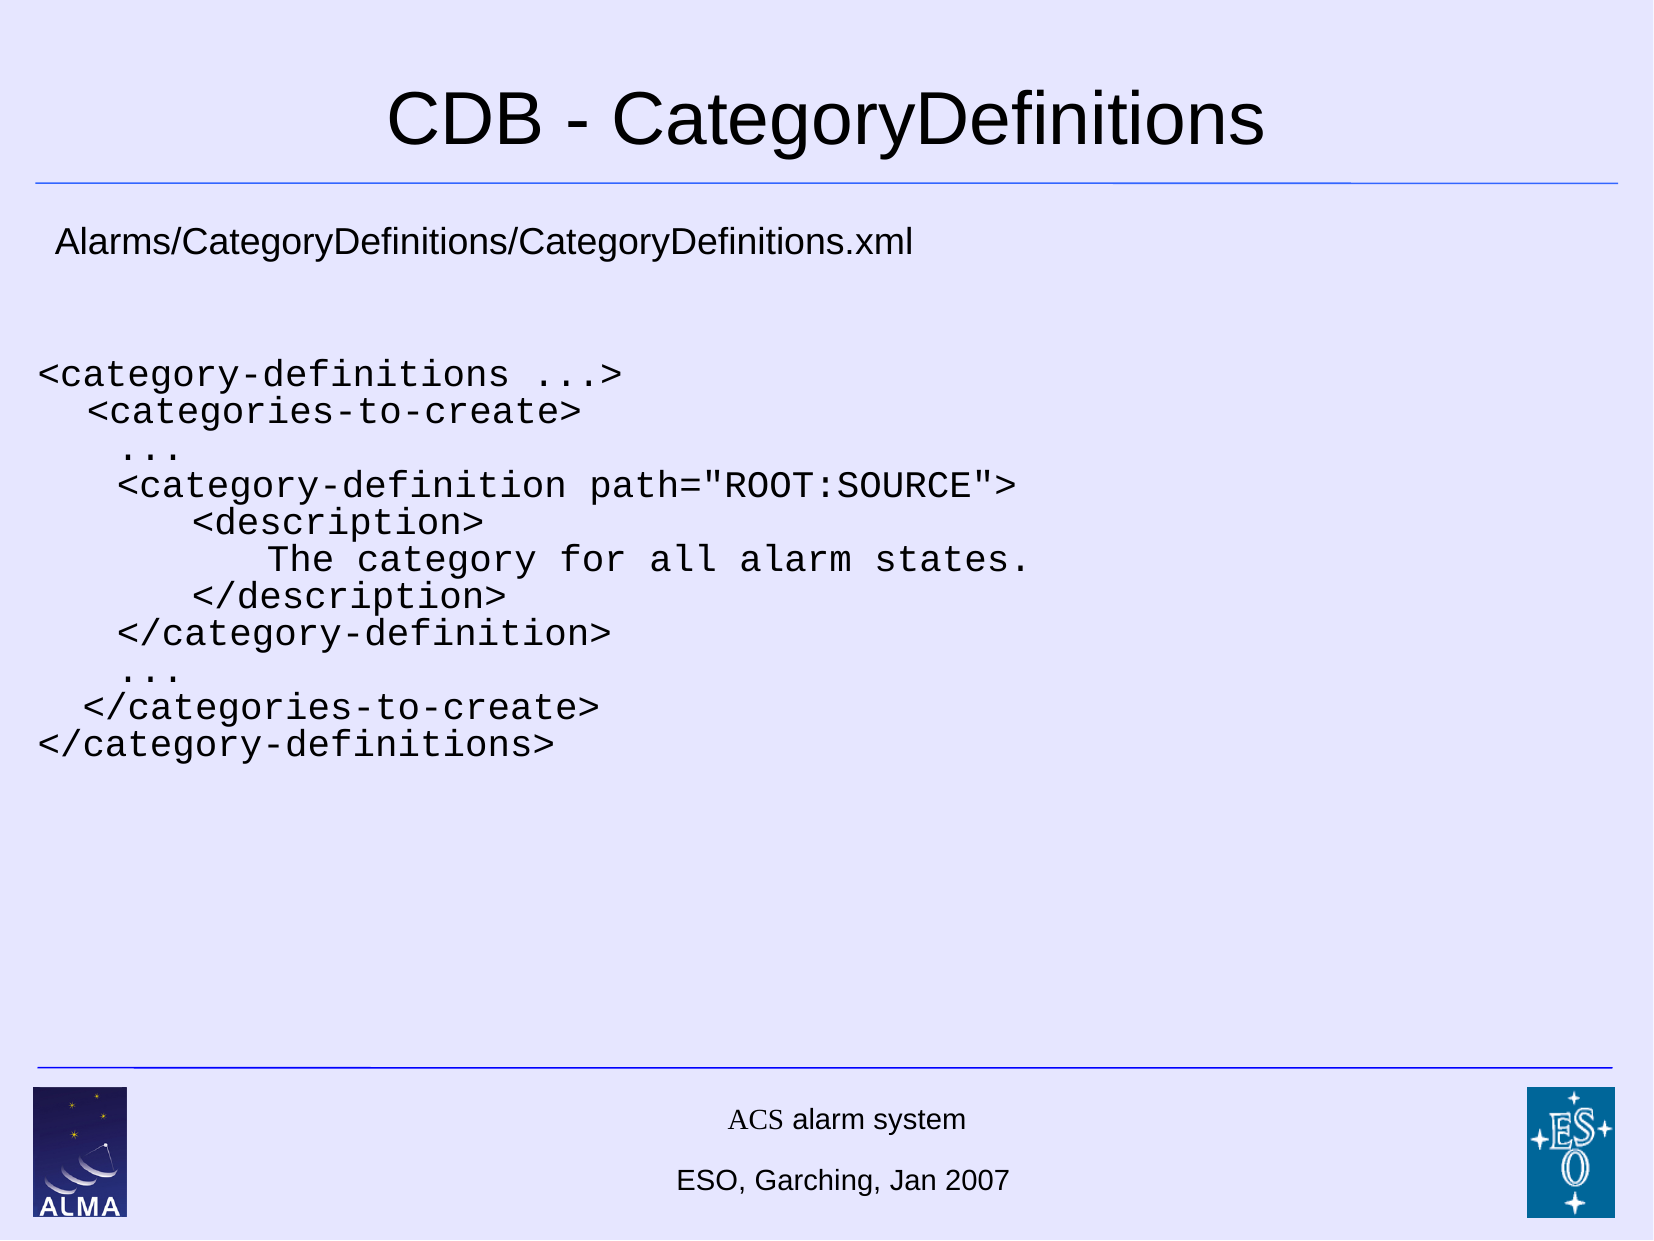

# CDB - CategoryDefinitions
Alarms/CategoryDefinitions/CategoryDefinitions.xml
<category-definitions ...>
	 <categories-to-create>
		...
		<category-definition path="ROOT:SOURCE">
			<description>
				The category for all alarm states.
			</description>
		</category-definition>
		...
 </categories-to-create>
</category-definitions>